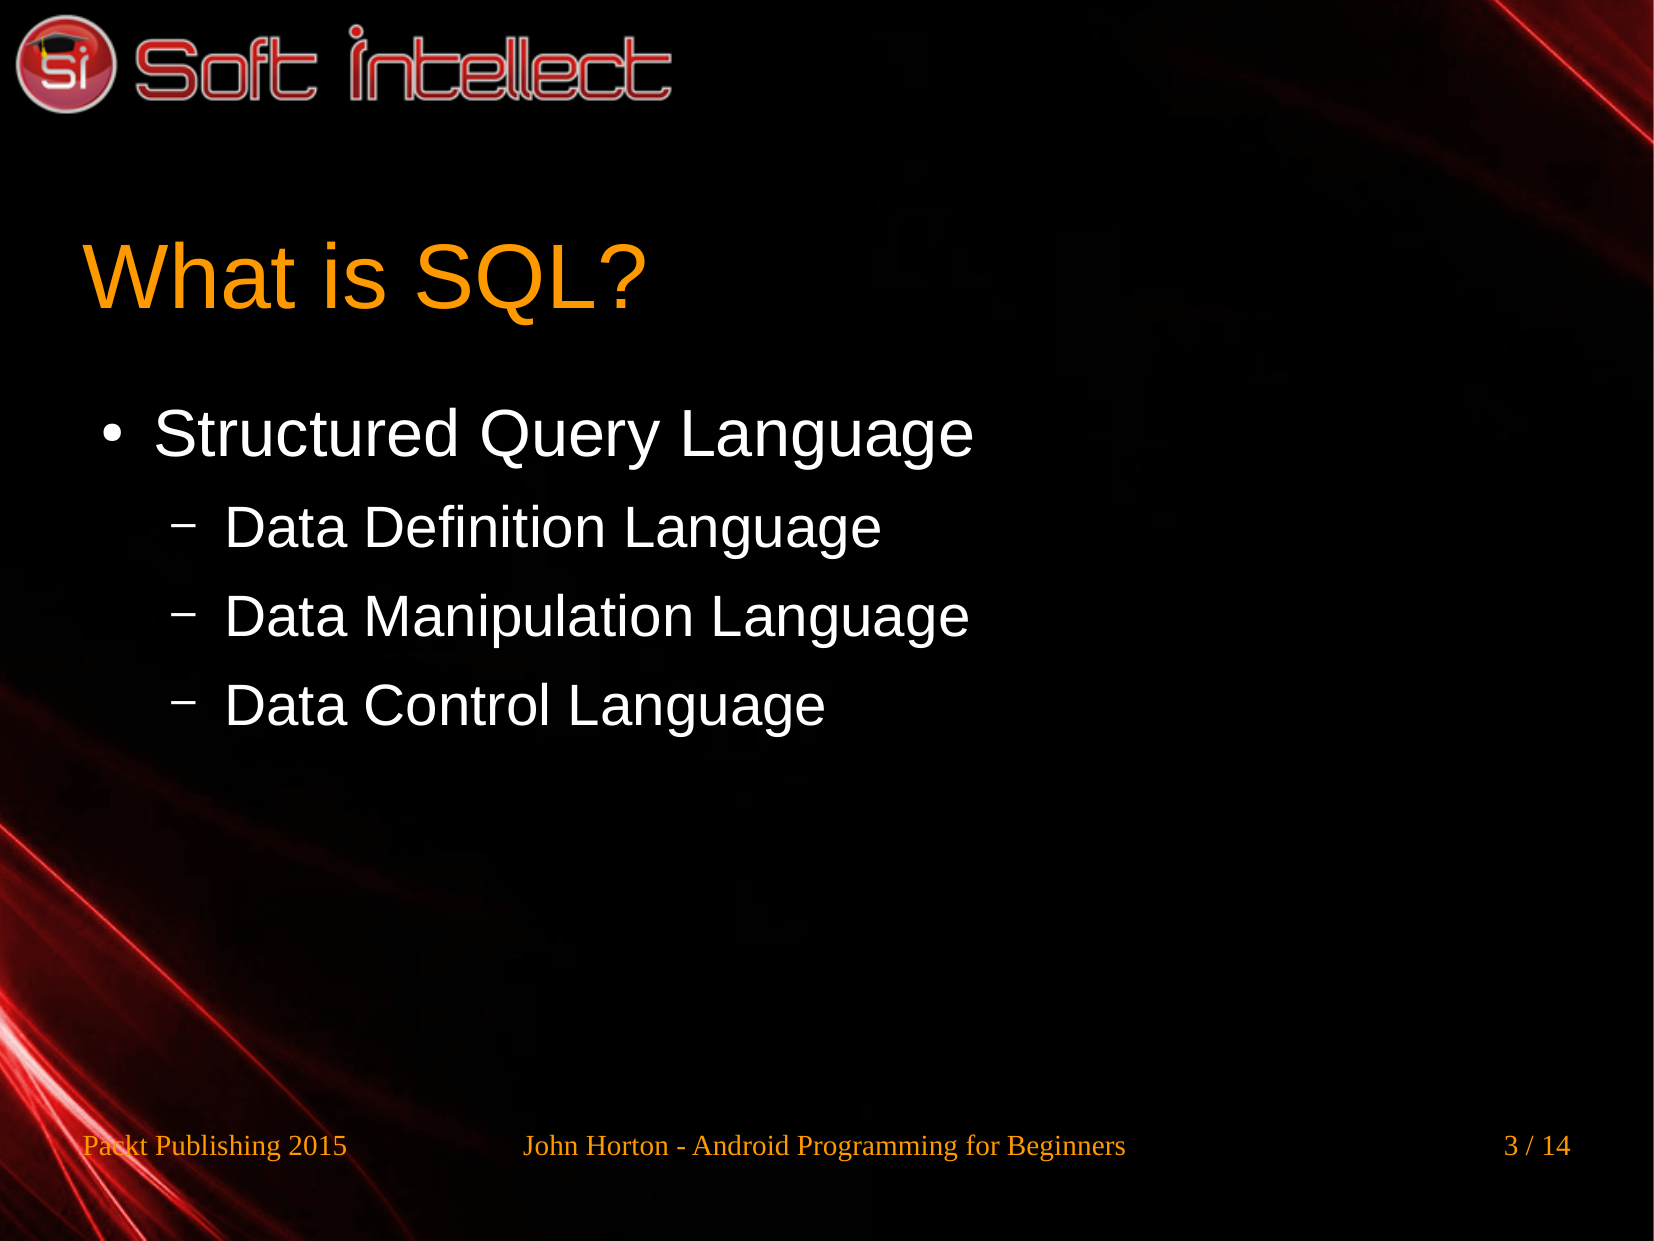

# What is SQL?
Structured Query Language
Data Definition Language
Data Manipulation Language
Data Control Language
Packt Publishing 2015
John Horton - Android Programming for Beginners
3